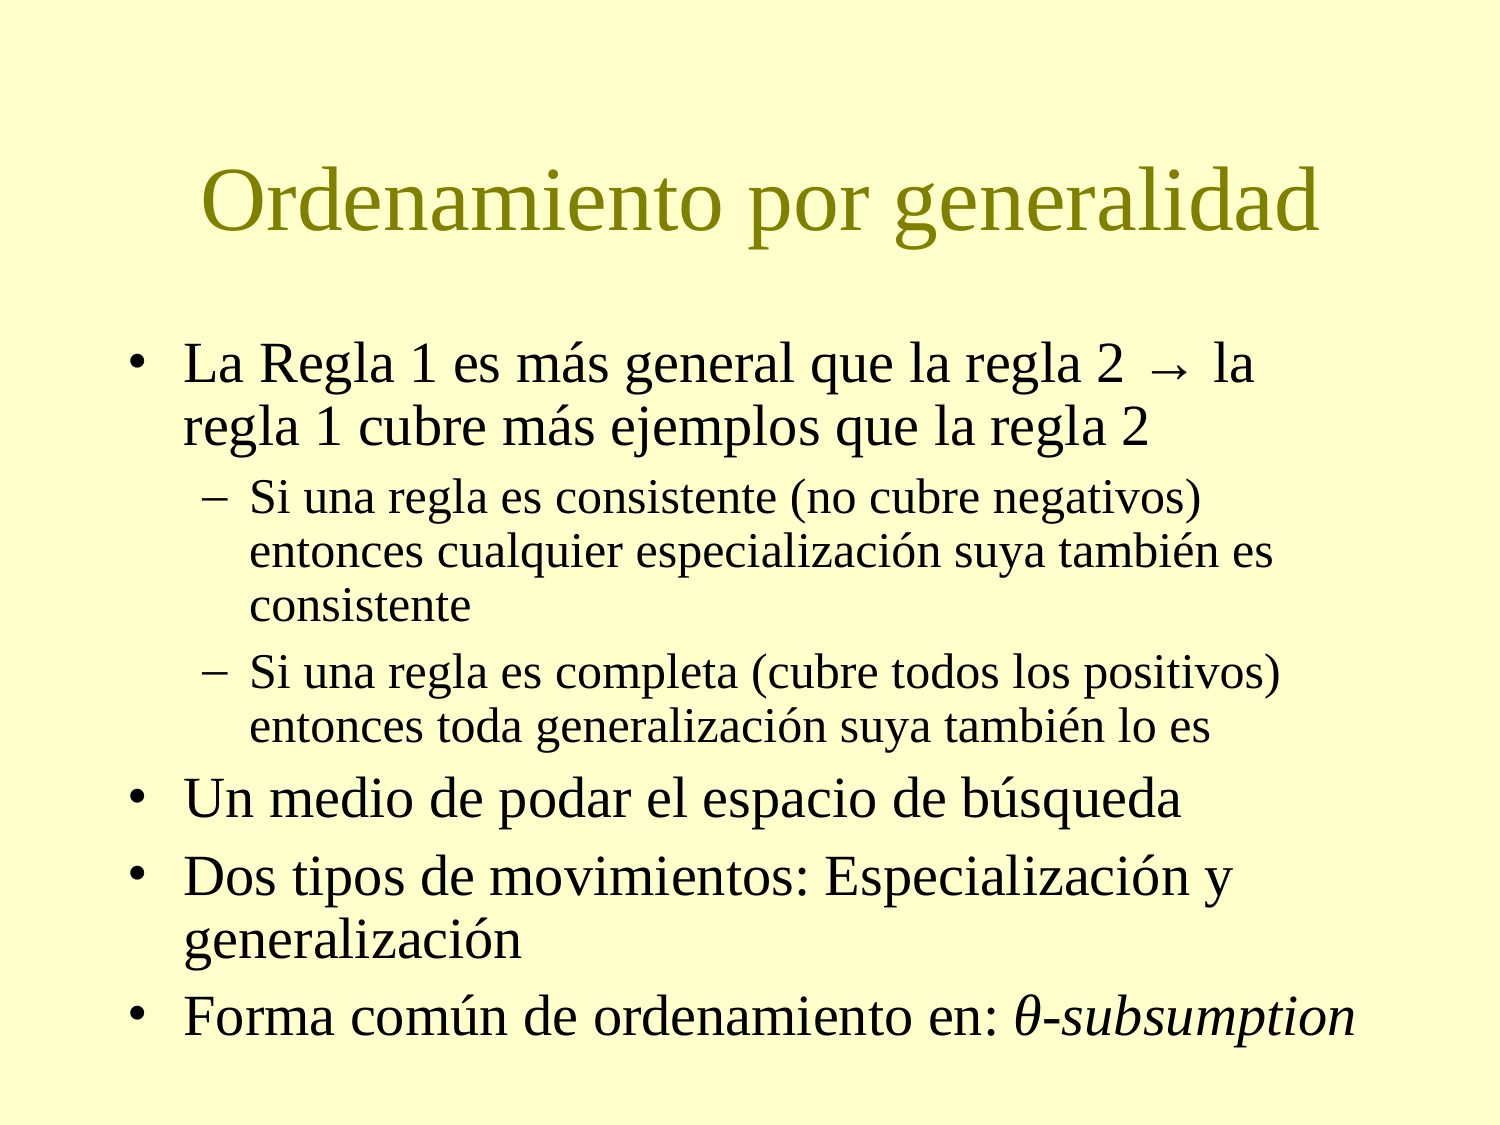

# Ordenamiento por generalidad
La Regla 1 es más general que la regla 2 → la regla 1 cubre más ejemplos que la regla 2
Si una regla es consistente (no cubre negativos) entonces cualquier especialización suya también es consistente
Si una regla es completa (cubre todos los positivos) entonces toda generalización suya también lo es
Un medio de podar el espacio de búsqueda
Dos tipos de movimientos: Especialización y generalización
Forma común de ordenamiento en: θ-subsumption